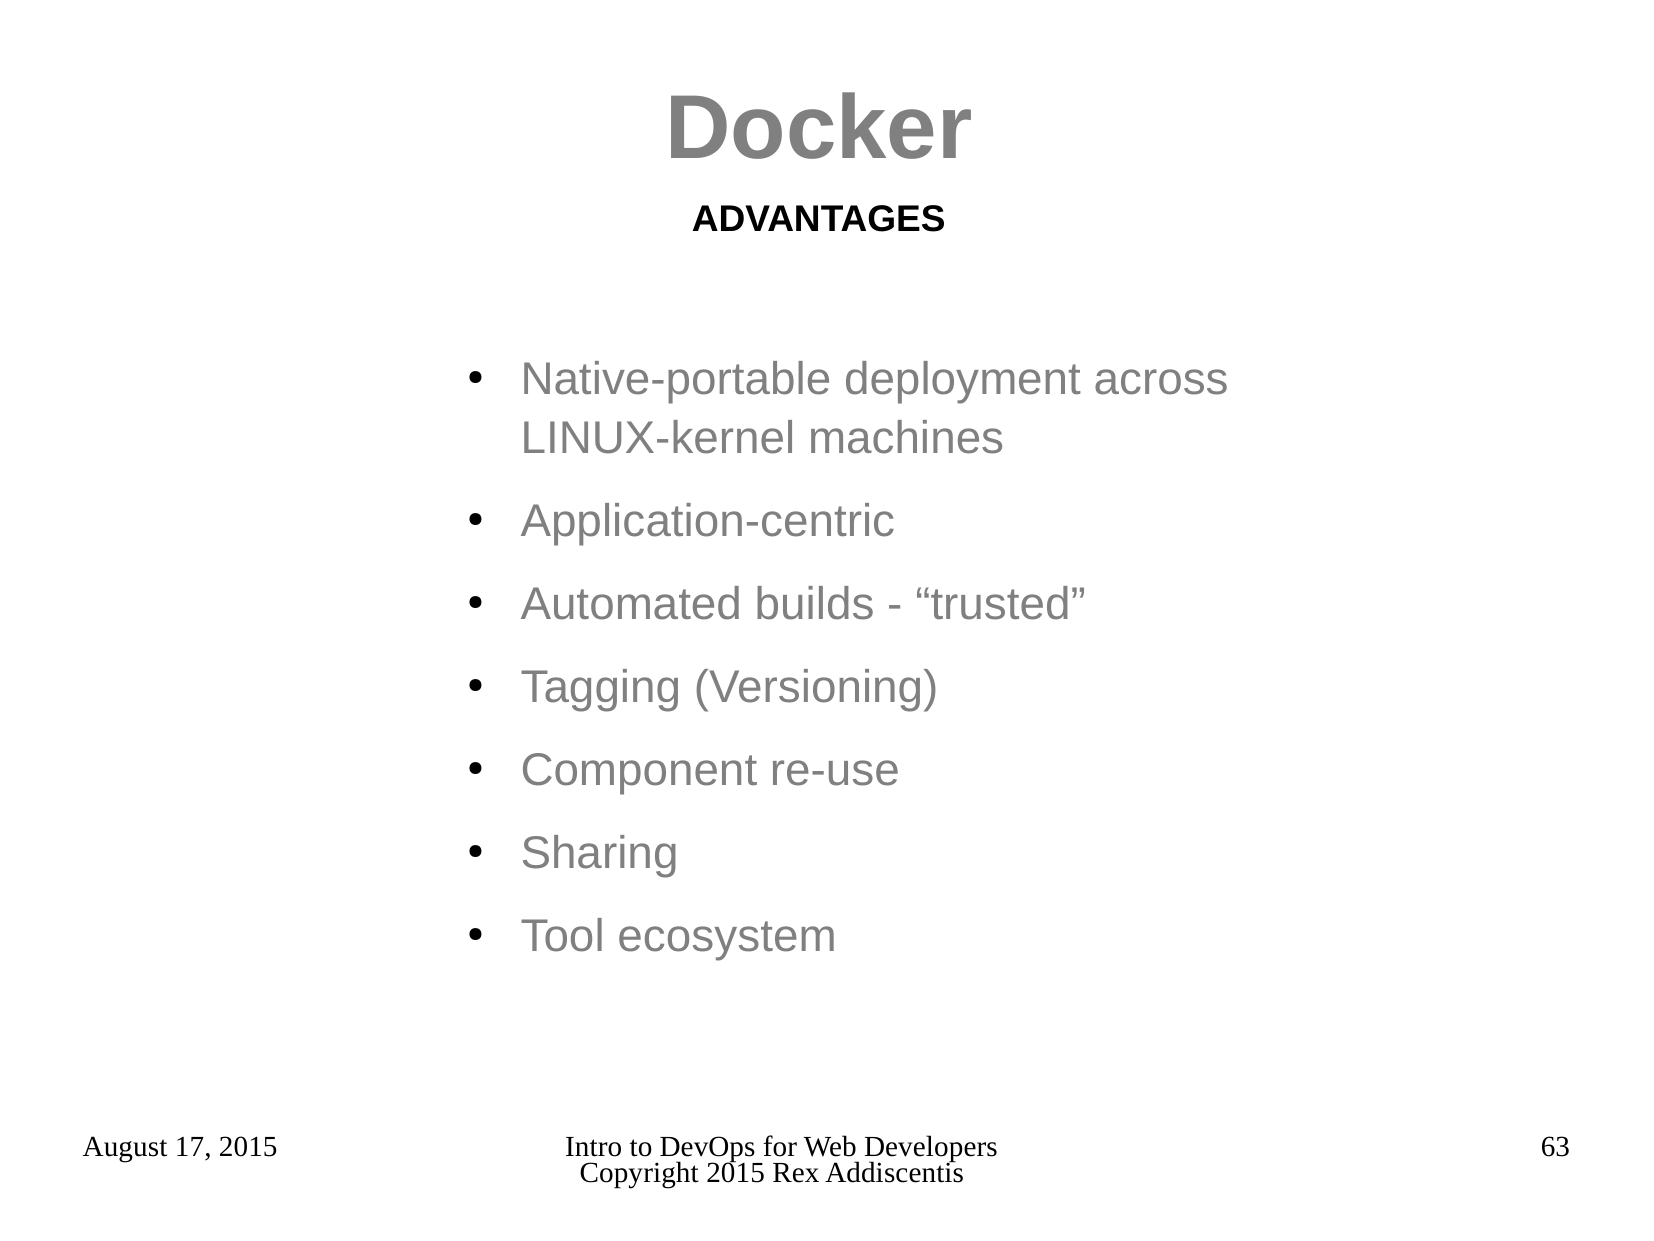

# Docker
ADVANTAGES
Native-portable deployment across LINUX-kernel machines
Application-centric
Automated builds - “trusted”
Tagging (Versioning)
Component re-use
Sharing
Tool ecosystem
August 17, 2015
Intro to DevOps for Web Developers Copyright 2015 Rex Addiscentis
63